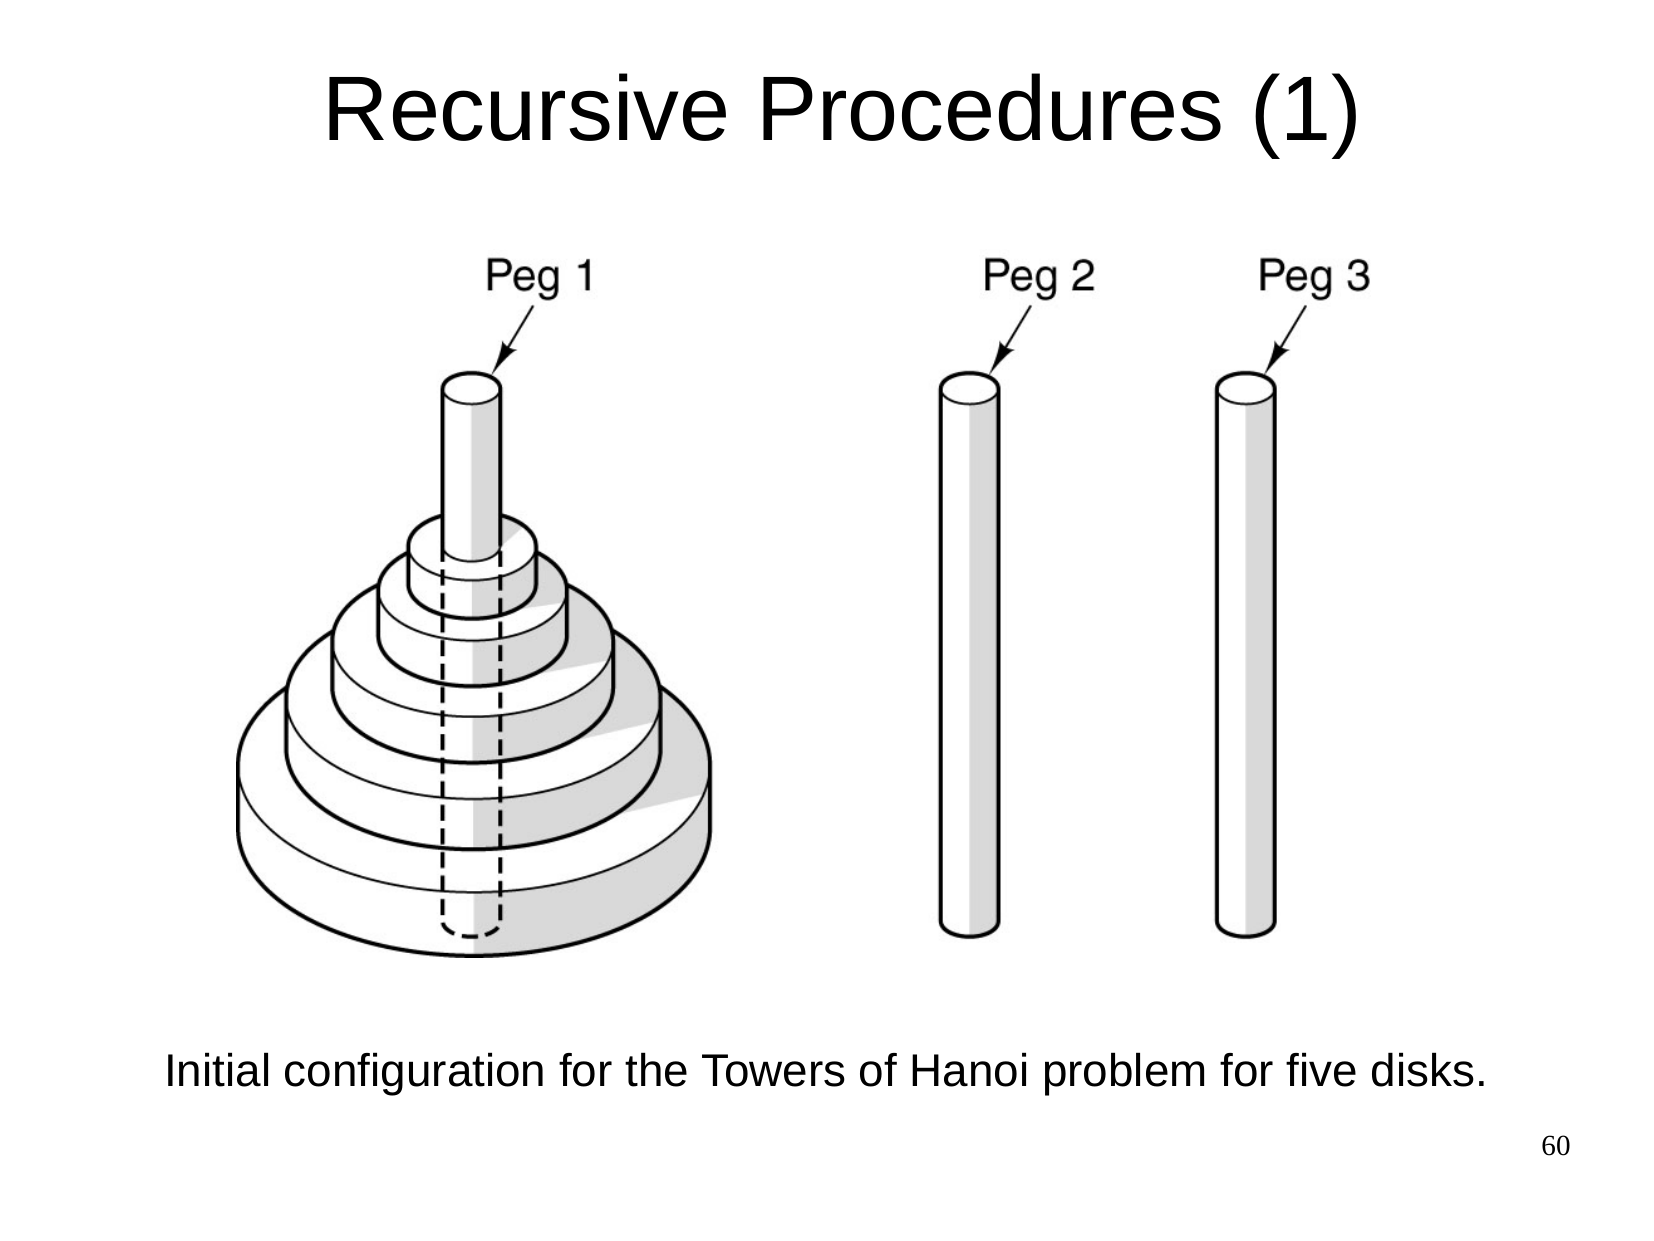

# Recursive Procedures (1)
Initial configuration for the Towers of Hanoi problem for five disks.
60